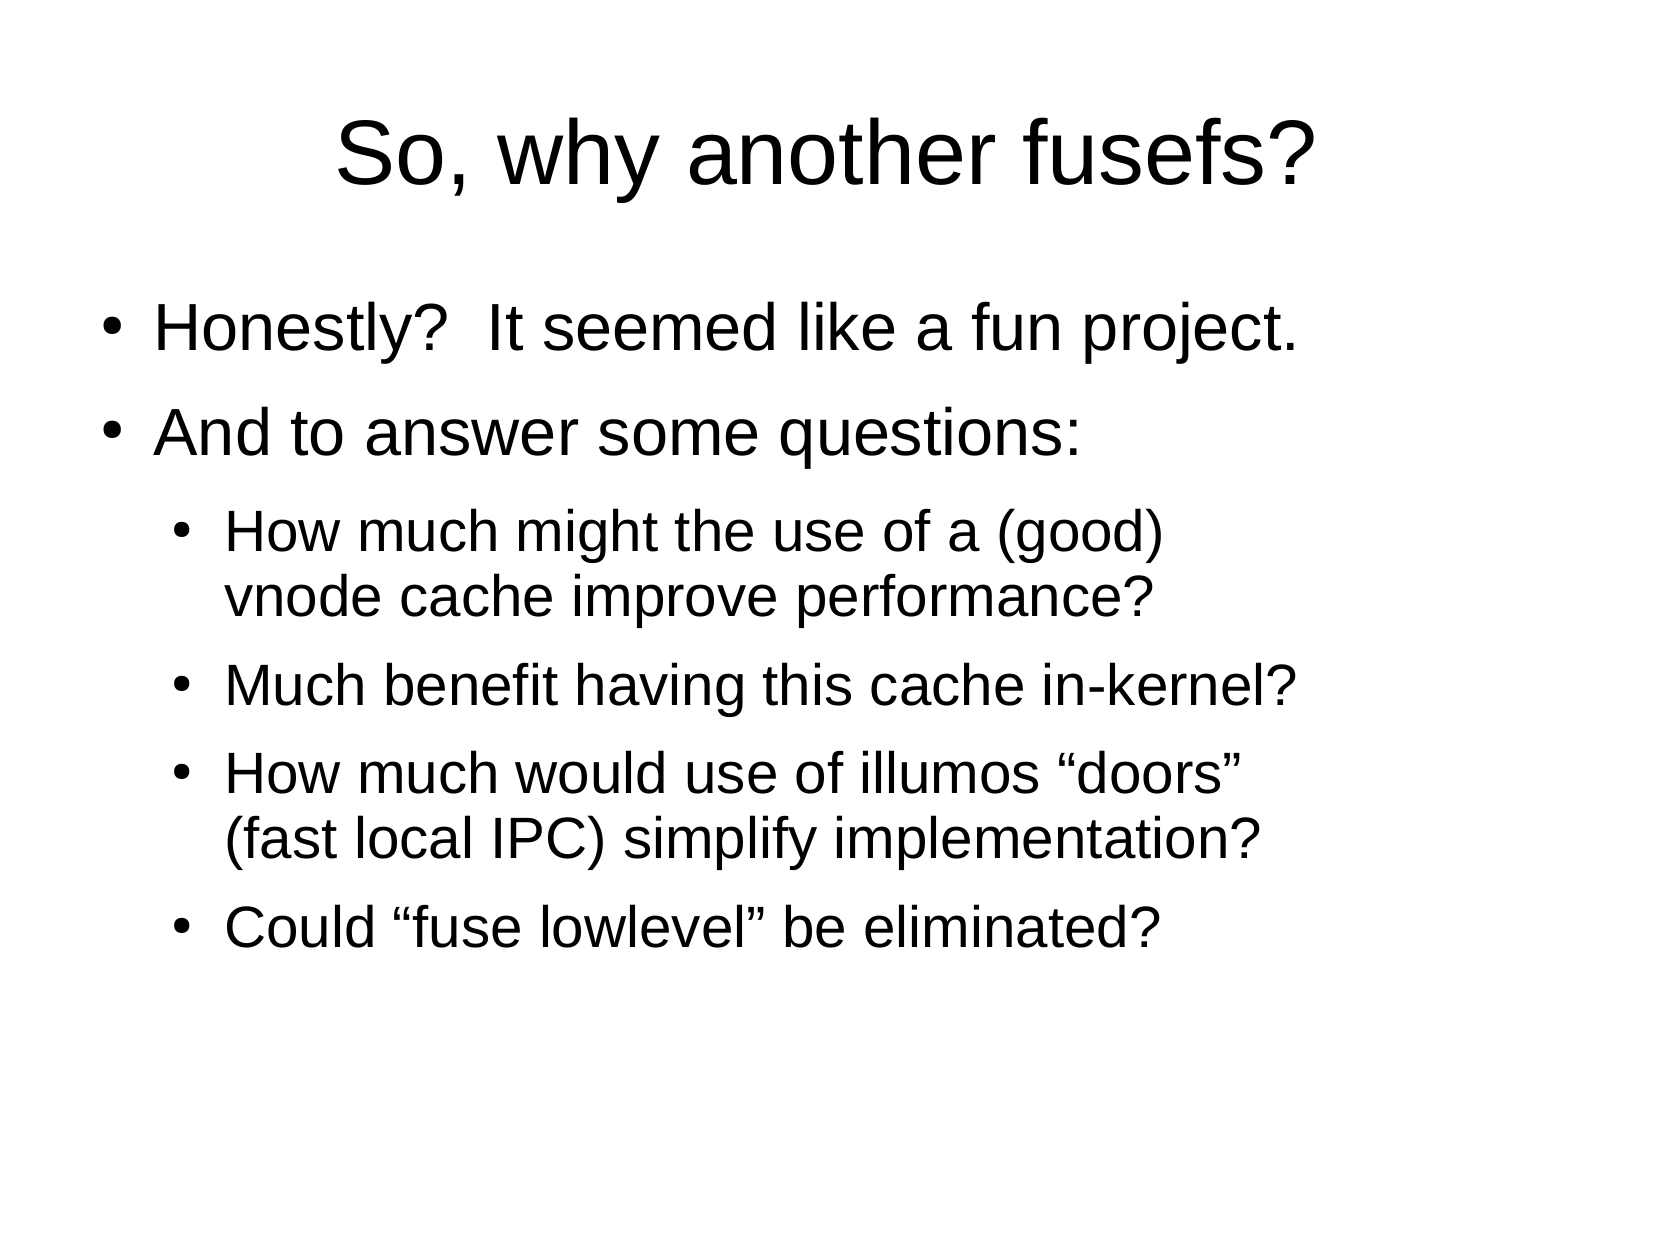

# So, why another fusefs?
Honestly? It seemed like a fun project.
And to answer some questions:
How much might the use of a (good)
vnode cache improve performance?
Much benefit having this cache in-kernel?
How much would use of illumos “doors”
(fast local IPC) simplify implementation?
Could “fuse lowlevel” be eliminated?